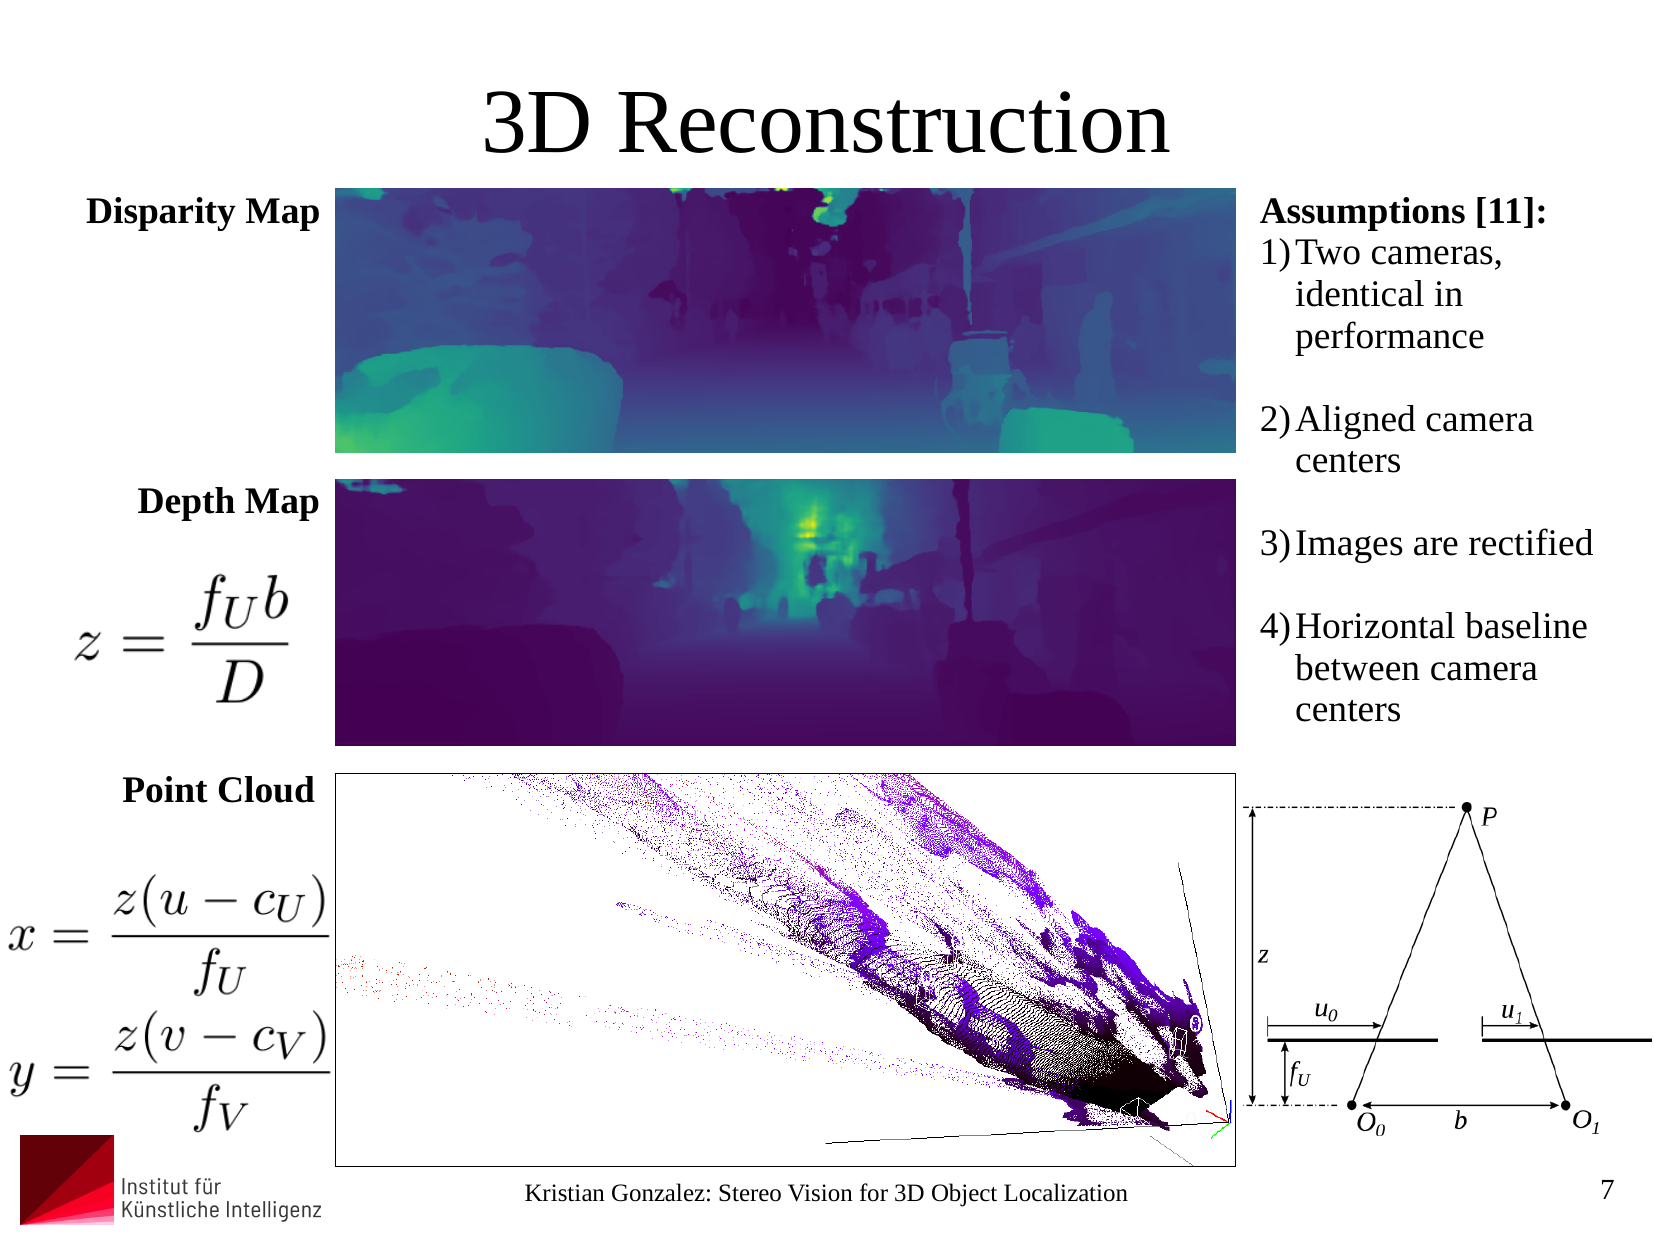

# 3D Reconstruction
Assumptions [11]:
Two cameras, identical in performance
Aligned camera centers
Images are rectified
Horizontal baseline between camera centers
Disparity Map
Depth Map
Point Cloud
7
Kristian Gonzalez: Stereo Vision for 3D Object Localization